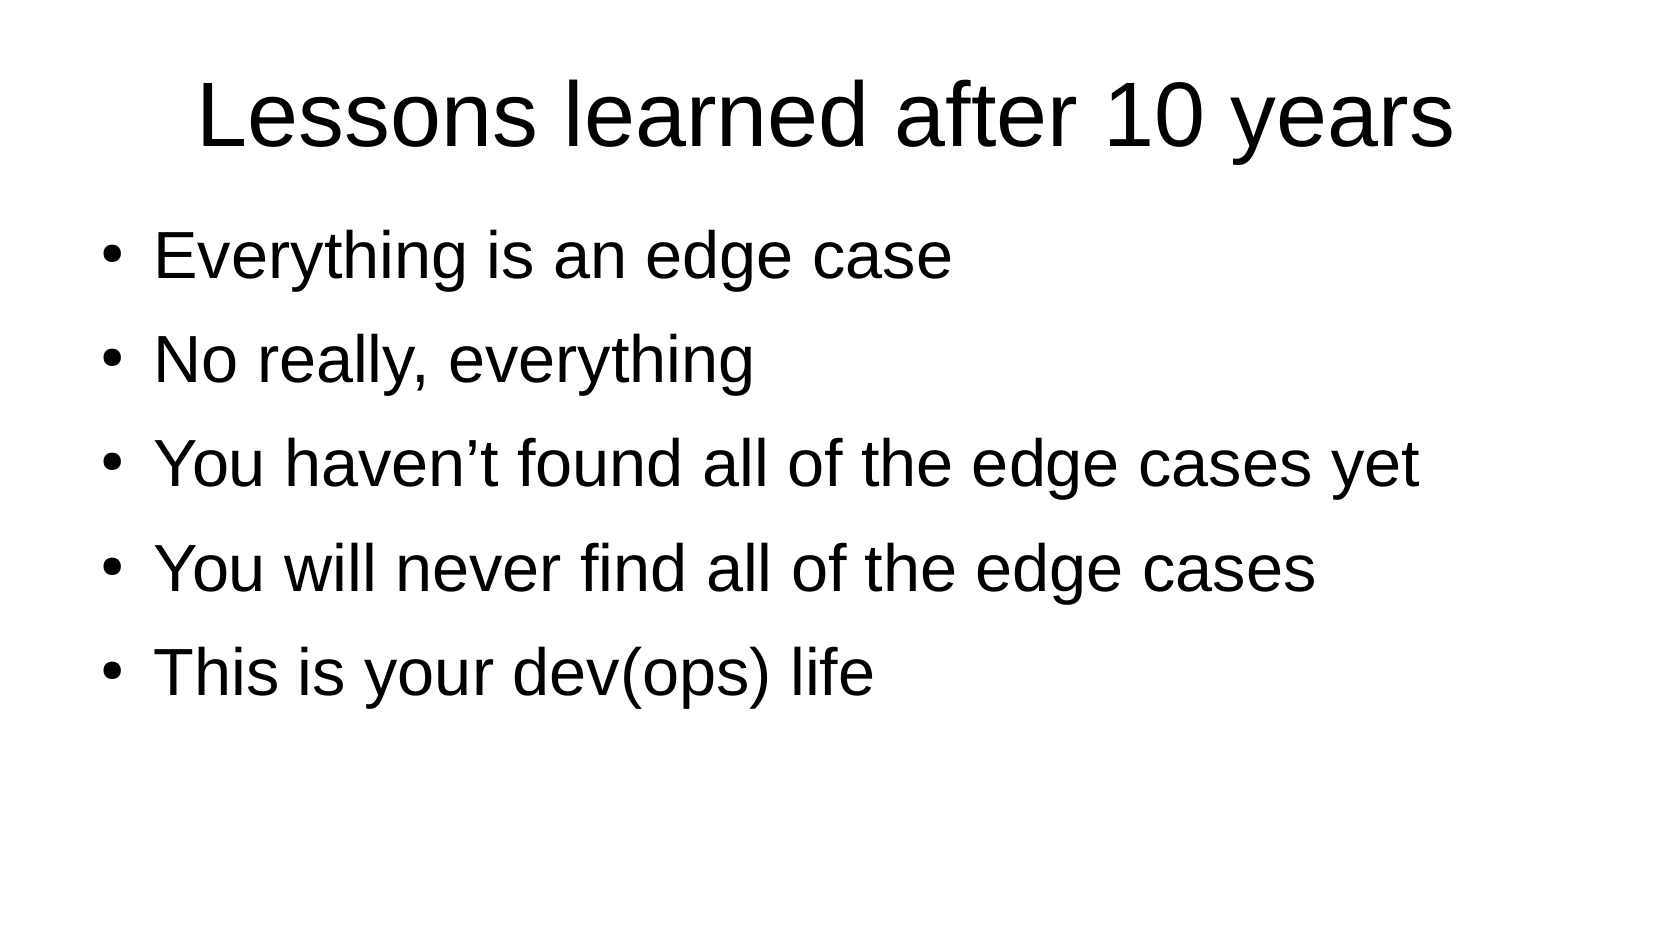

# Lessons learned after 10 years
Everything is an edge case
No really, everything
You haven’t found all of the edge cases yet
You will never find all of the edge cases
This is your dev(ops) life